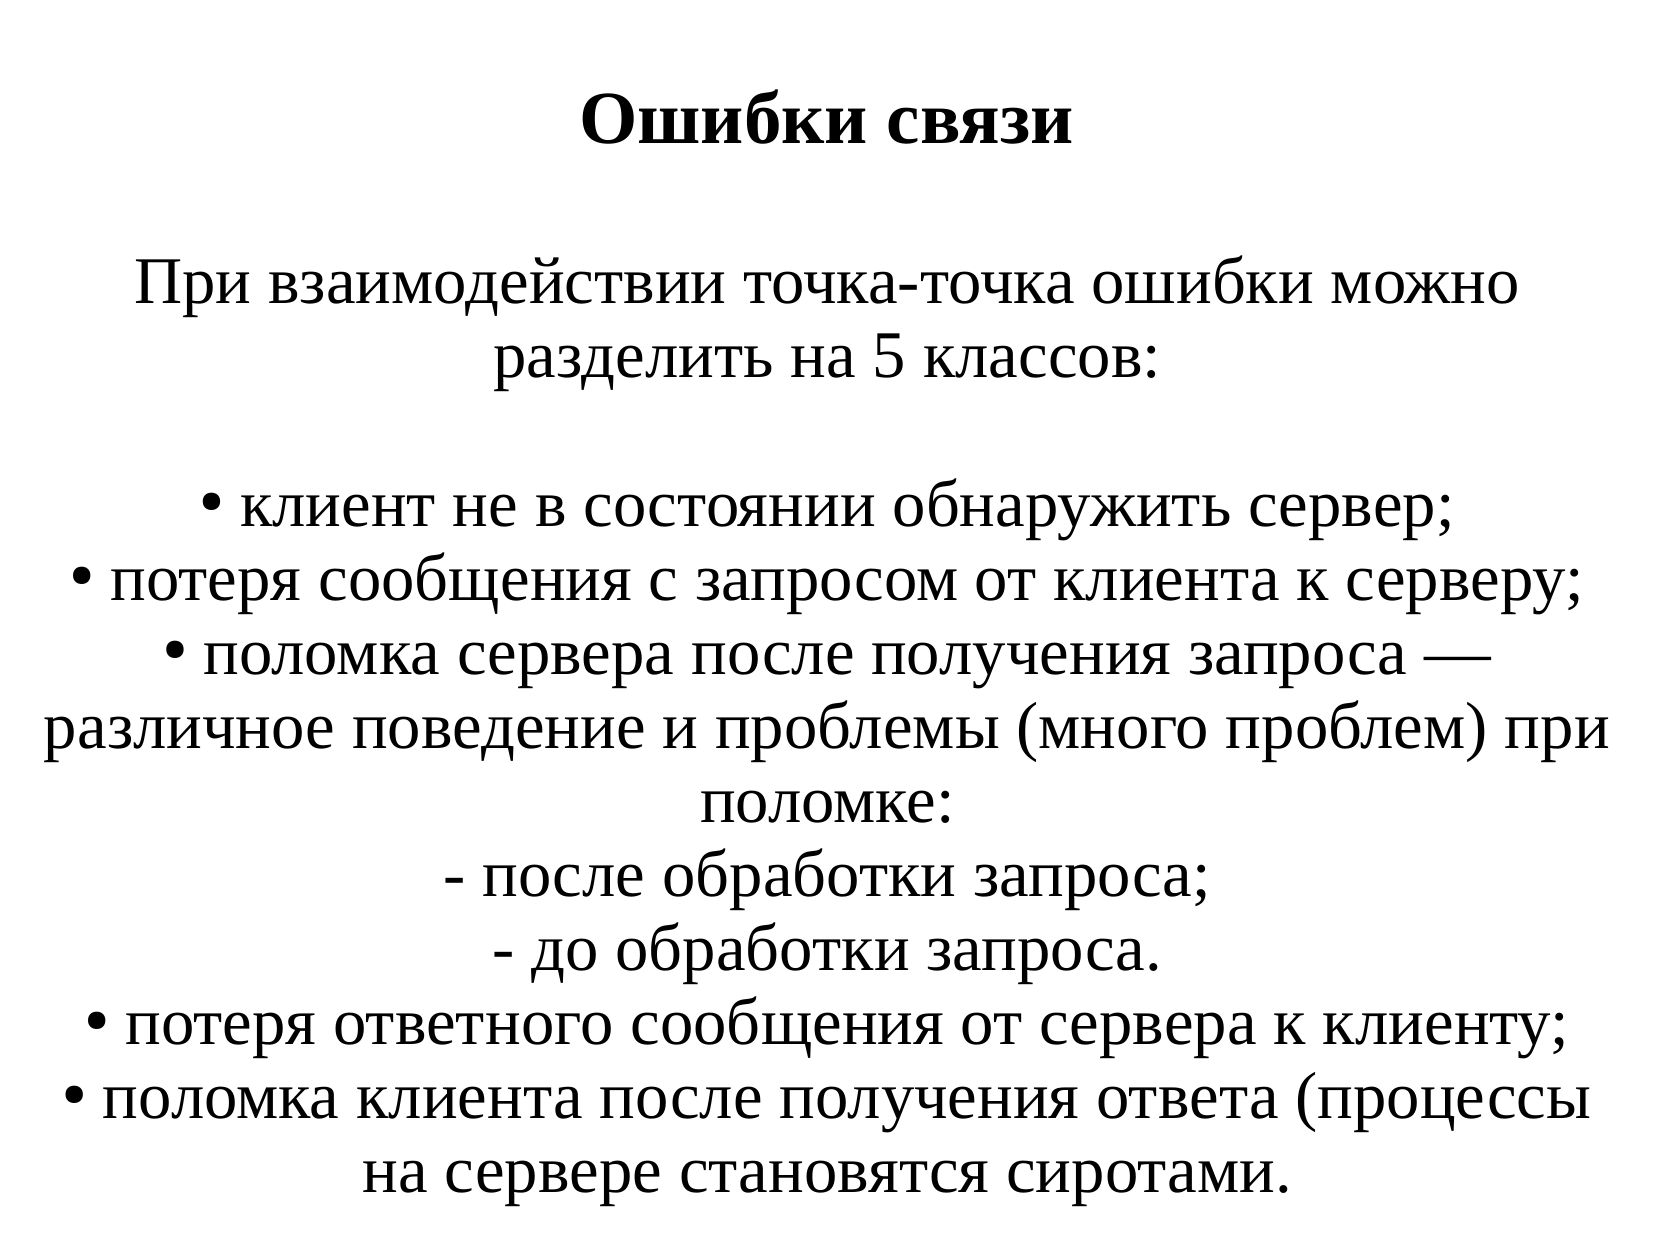

# Ошибки связи
При взаимодействии точка-точка ошибки можно разделить на 5 классов:
 клиент не в состоянии обнаружить сервер;
 потеря сообщения с запросом от клиента к серверу;
 поломка сервера после получения запроса — различное поведение и проблемы (много проблем) при поломке:
- после обработки запроса;
- до обработки запроса.
 потеря ответного сообщения от сервера к клиенту;
 поломка клиента после получения ответа (процессы на сервере становятся сиротами.